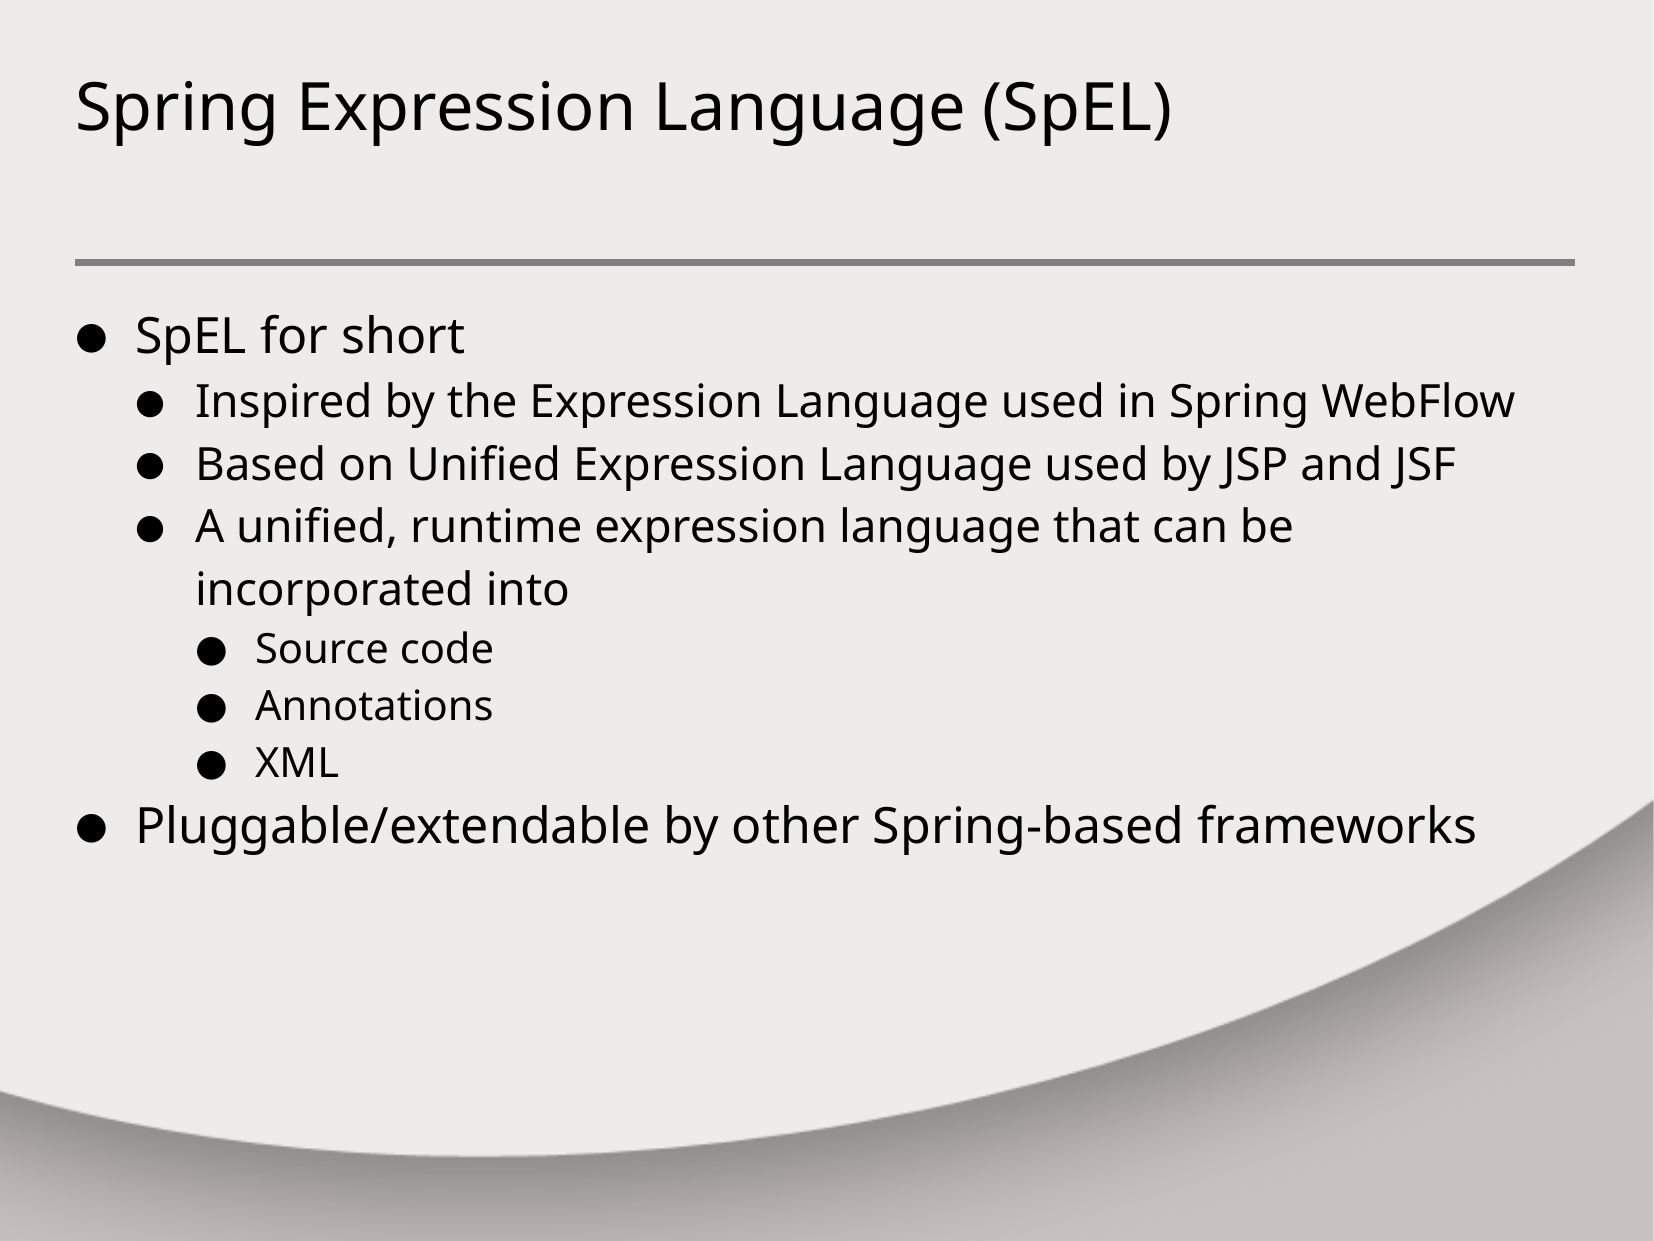

# Spring Expression Language (SpEL)
SpEL for short
Inspired by the Expression Language used in Spring WebFlow
Based on Unified Expression Language used by JSP and JSF
A unified, runtime expression language that can be incorporated into
Source code
Annotations
XML
Pluggable/extendable by other Spring-based frameworks